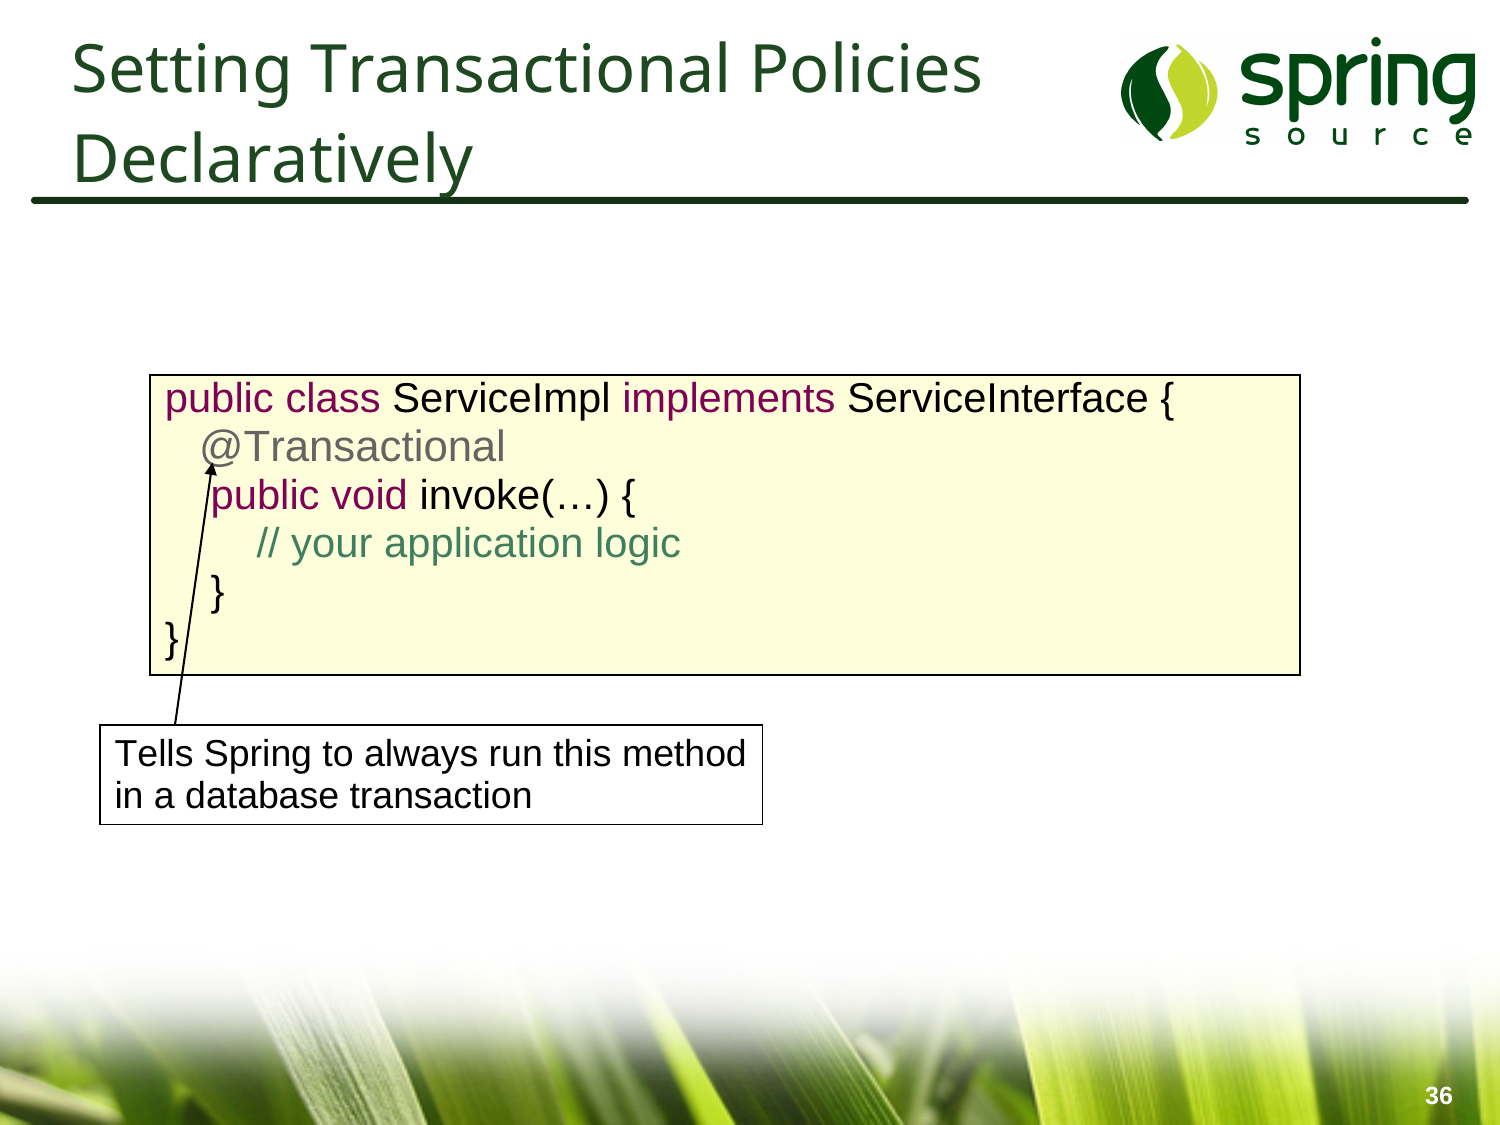

# Setting Transactional Policies Declaratively
public class ServiceImpl implements ServiceInterface {
 @Transactional
 public void invoke(…) {
 // your application logic
 }
}
Tells Spring to always run this method in a database transaction